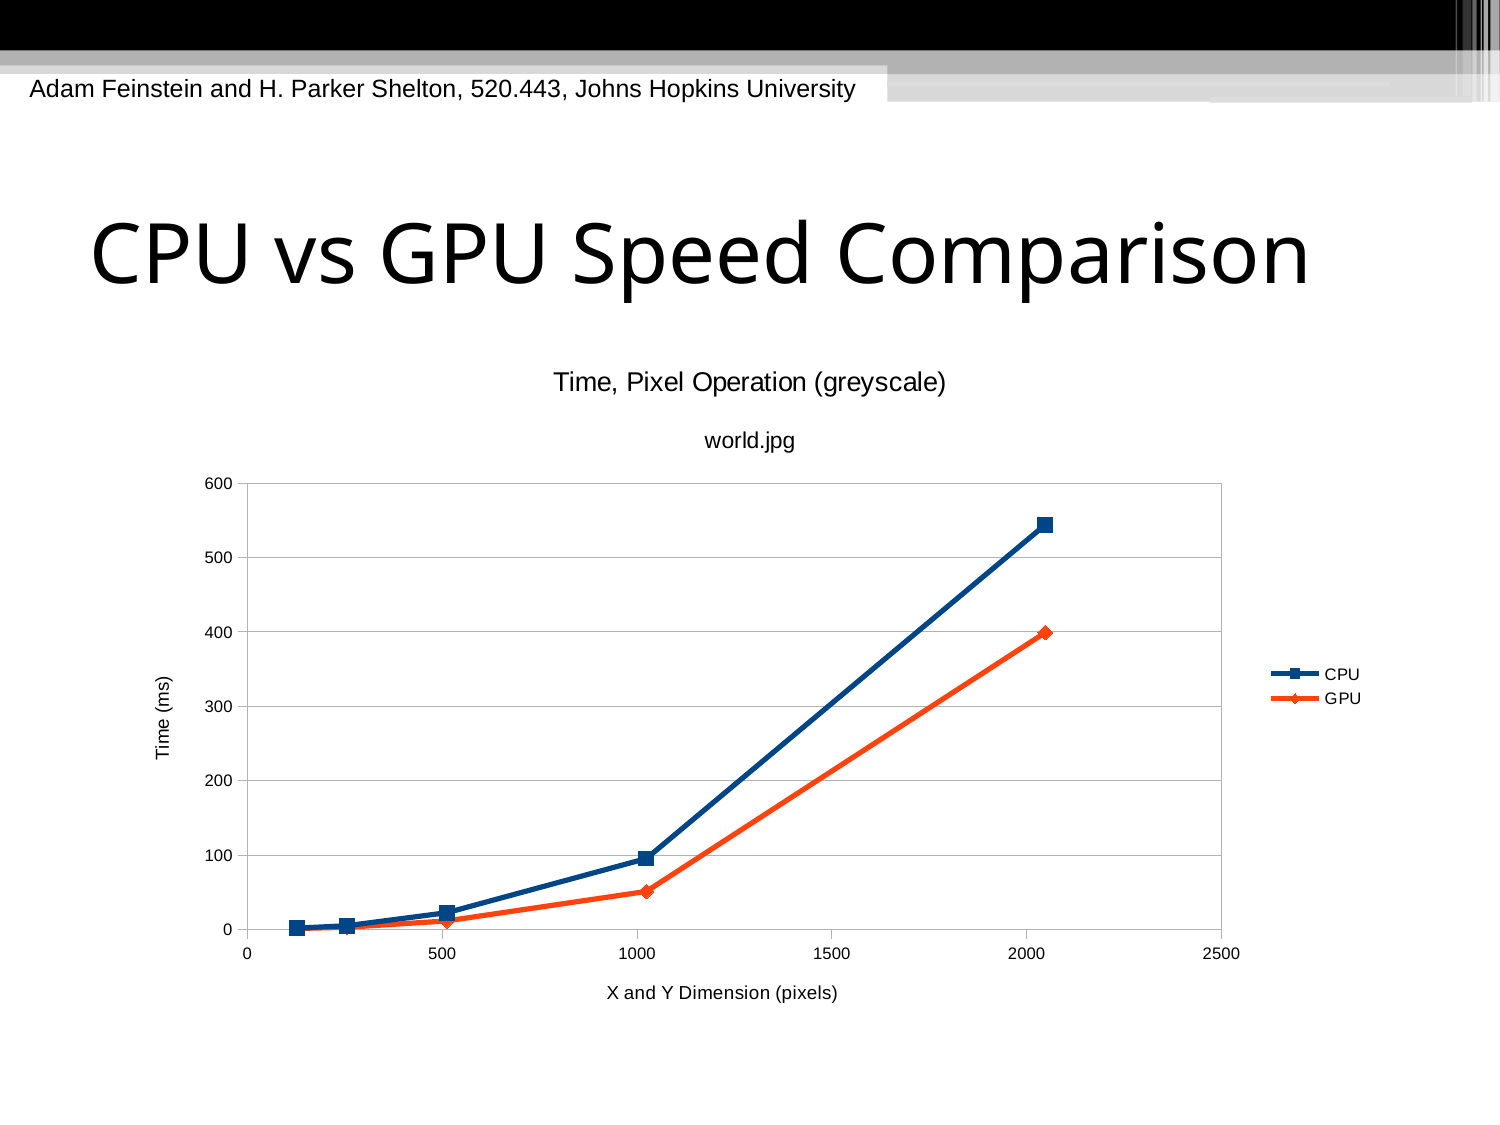

Adam Feinstein and H. Parker Shelton, 520.443, Johns Hopkins University
# CPU vs GPU Speed Comparison
### Chart: Time, Pixel Operation (greyscale)
world.jpg
| Category | CPU | GPU |
|---|---|---|